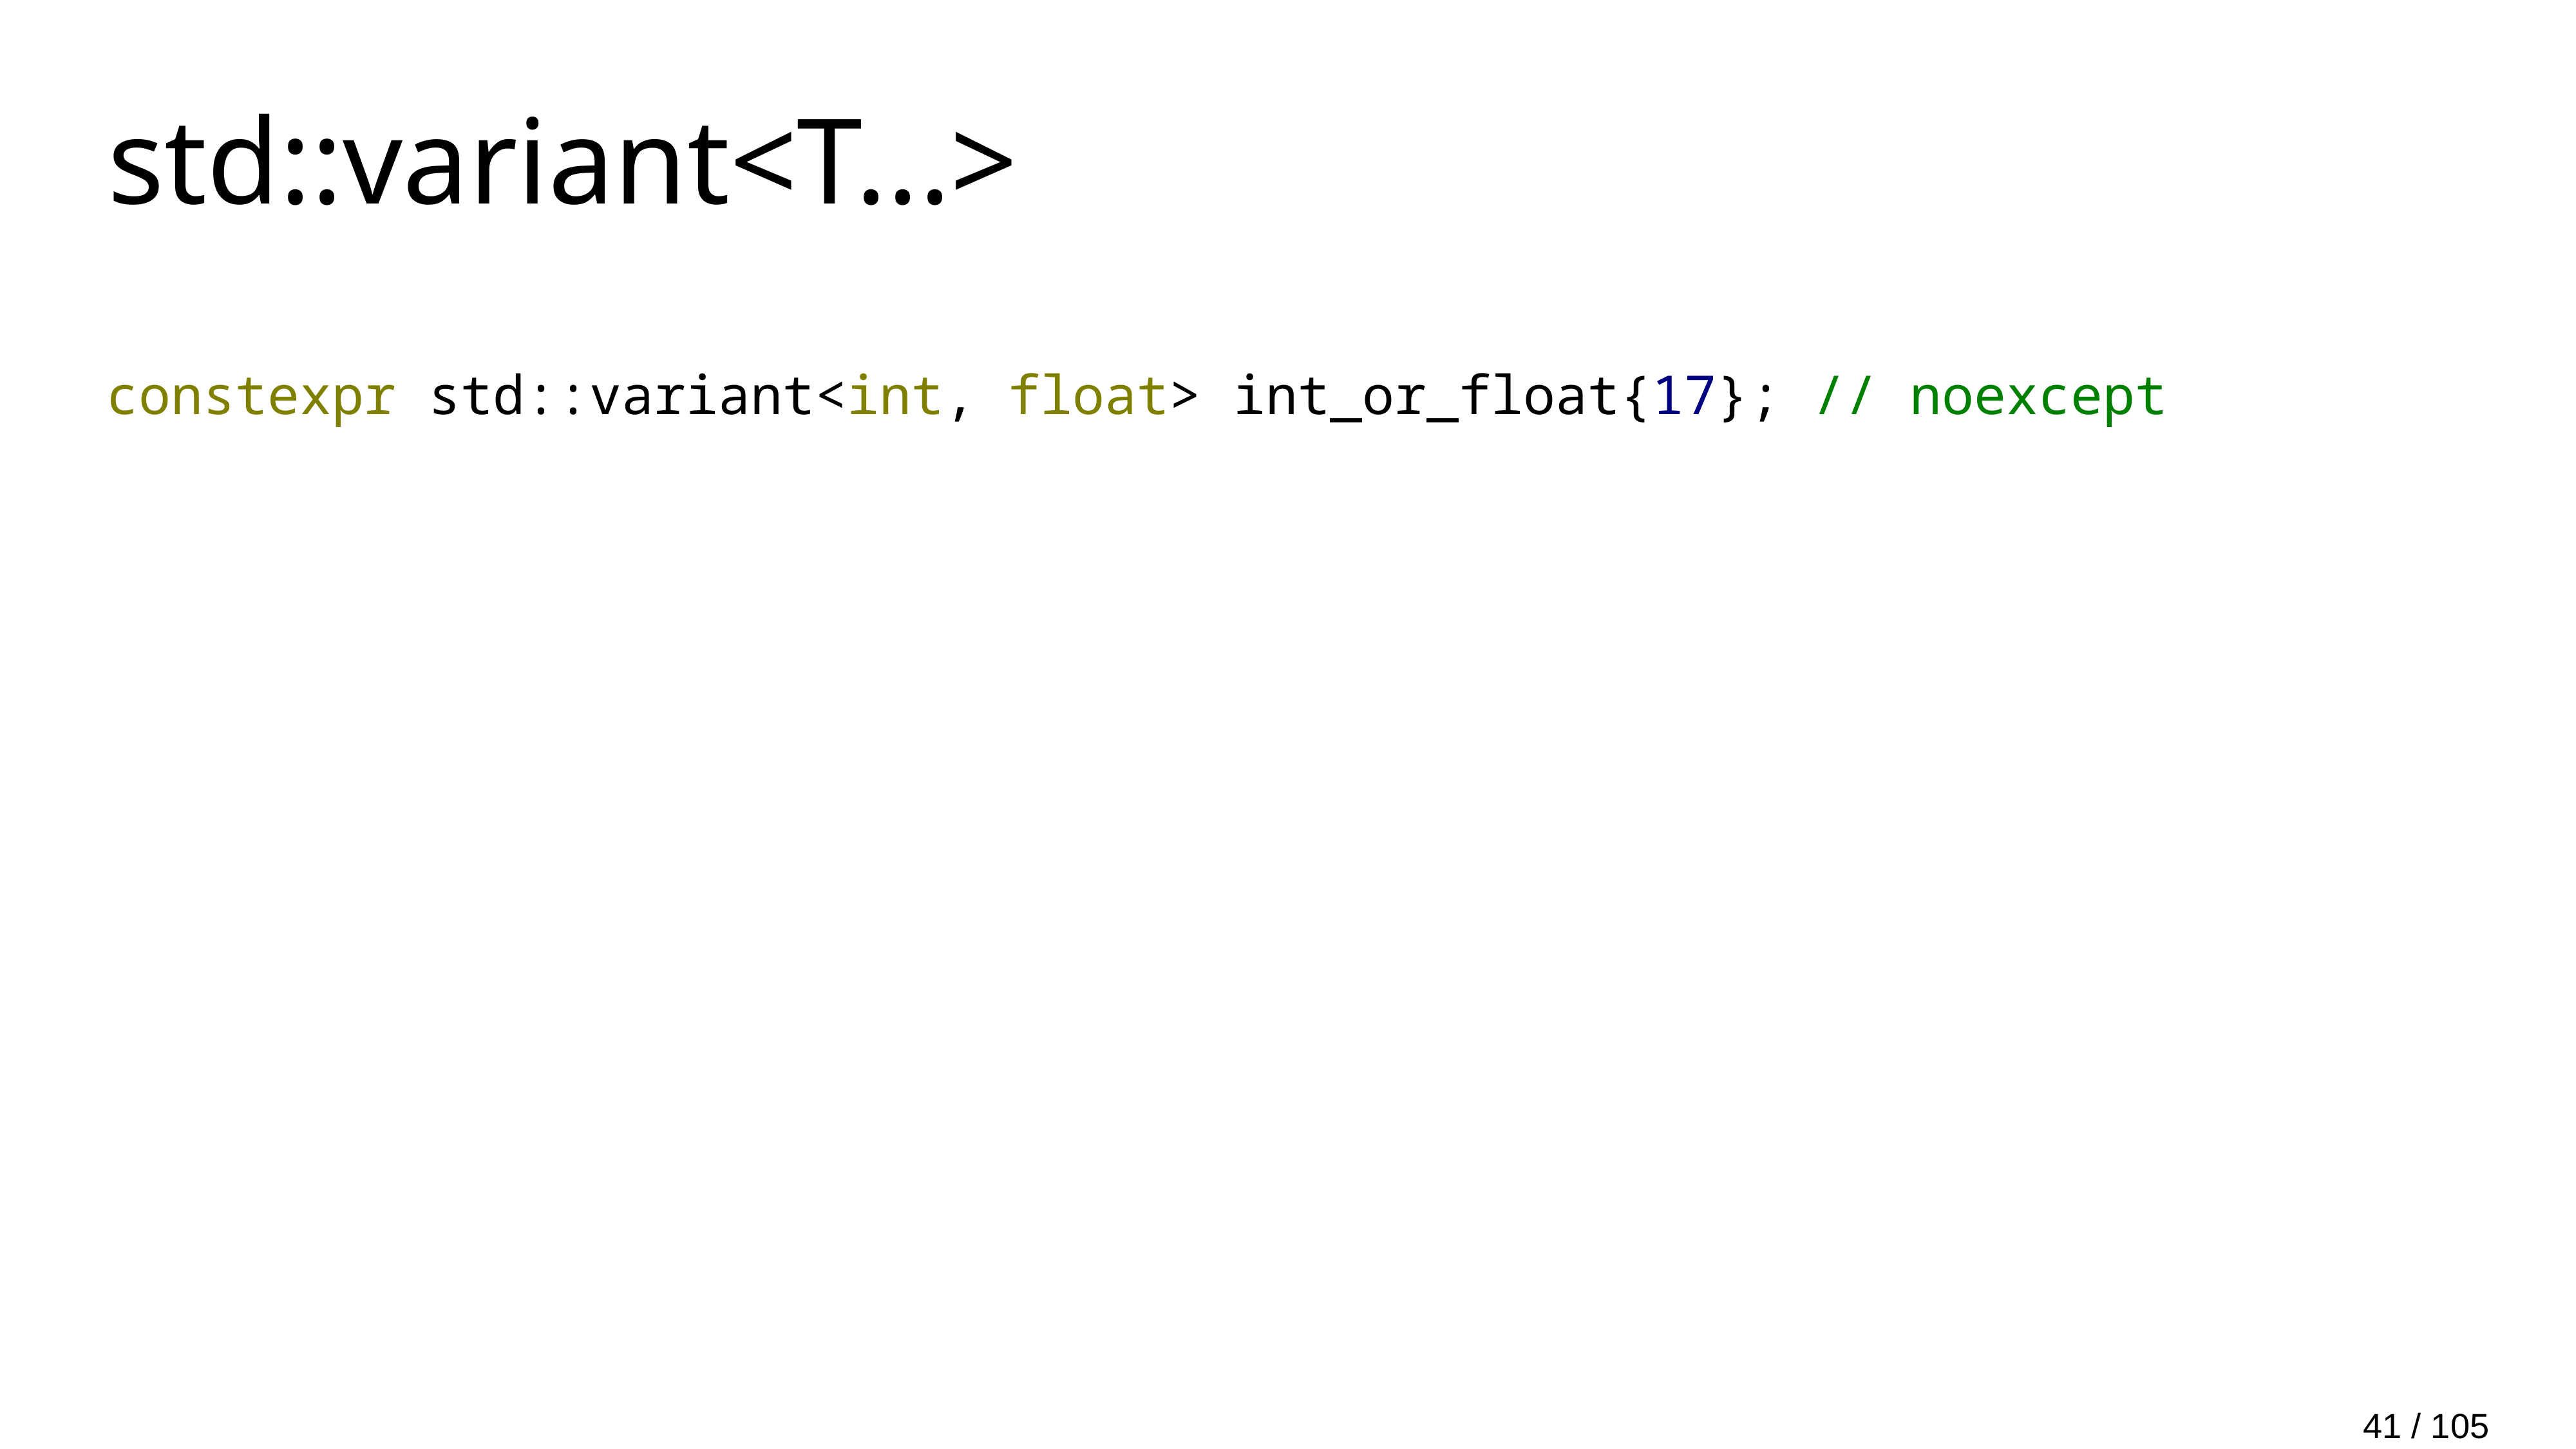

# std::variant<T...>
constexpr std::variant<int, float> int_or_float{17}; // noexcept